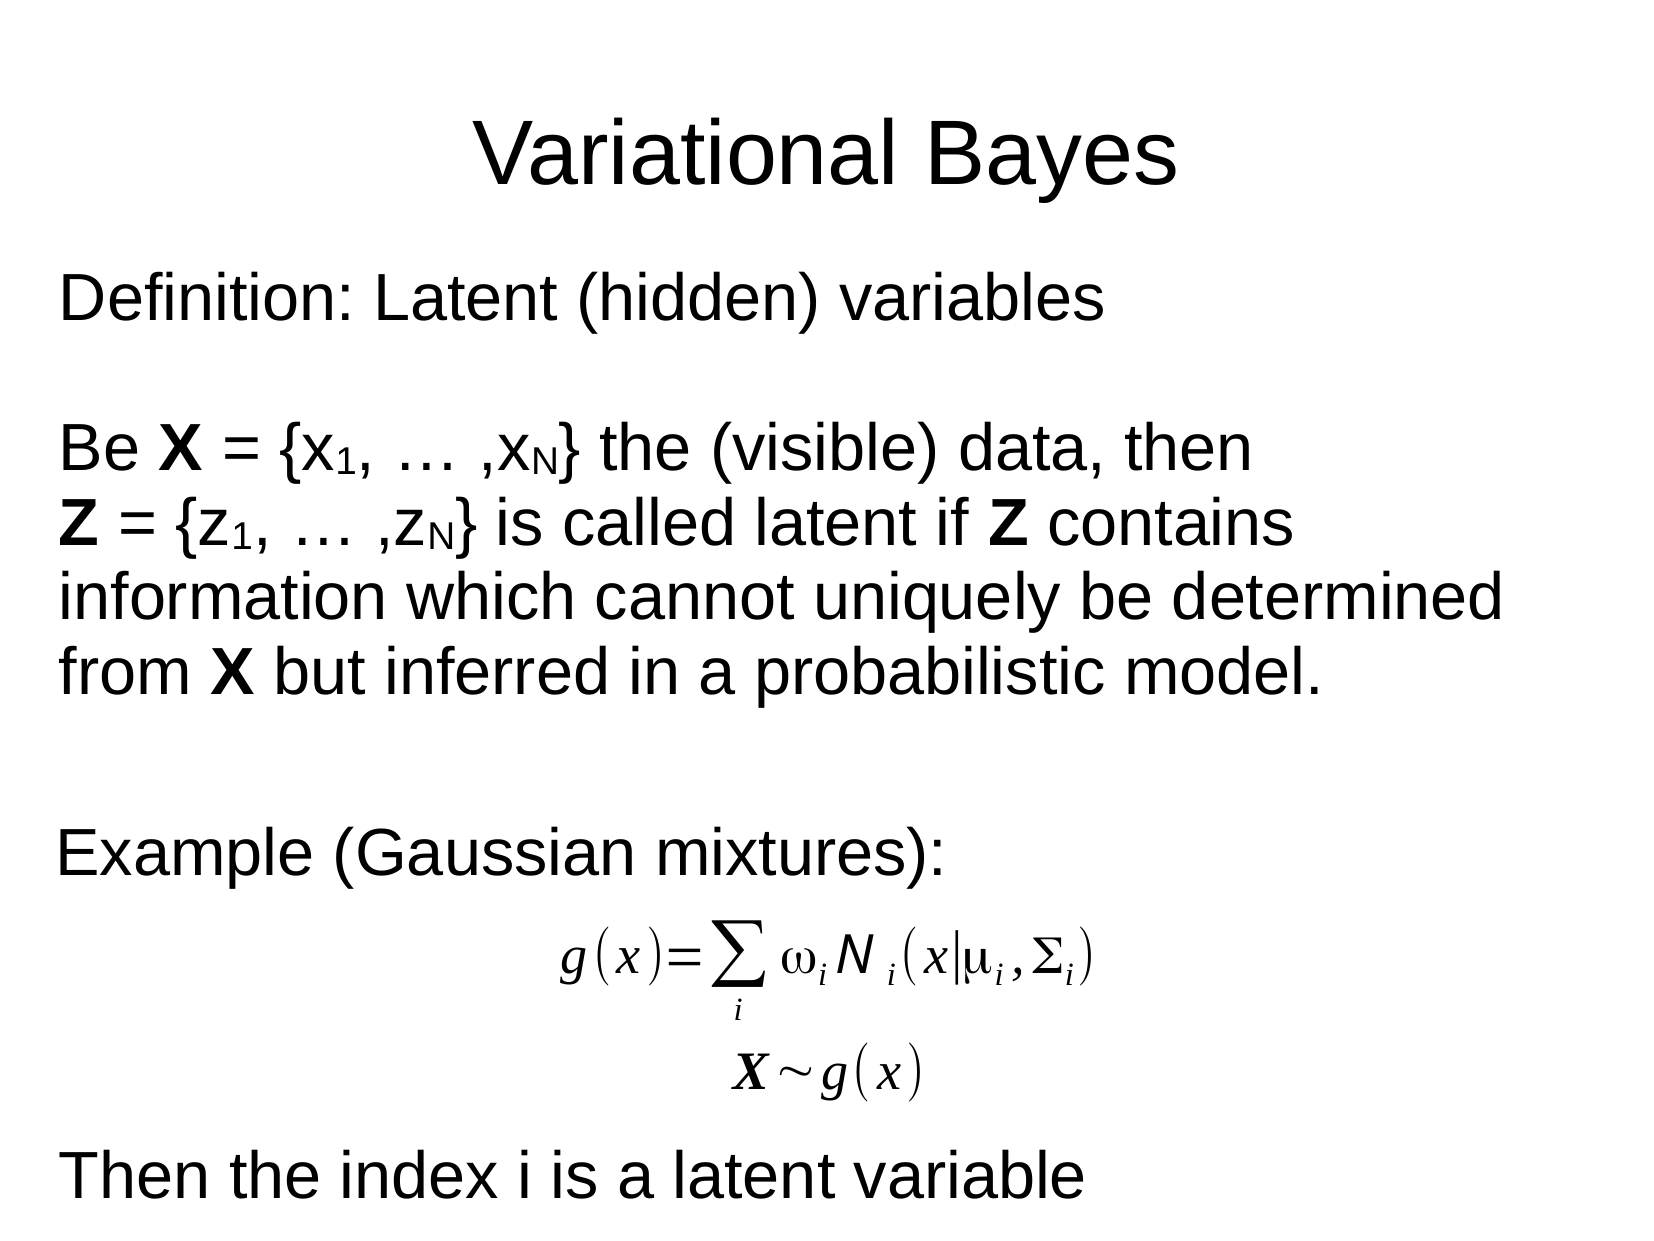

# Variational Bayes
Definition: Latent (hidden) variables
Be X = {x1, … ,xN} the (visible) data, then
Z = {z1, … ,zN} is called latent if Z contains information which cannot uniquely be determined from X but inferred in a probabilistic model.
Example (Gaussian mixtures):
Then the index i is a latent variable